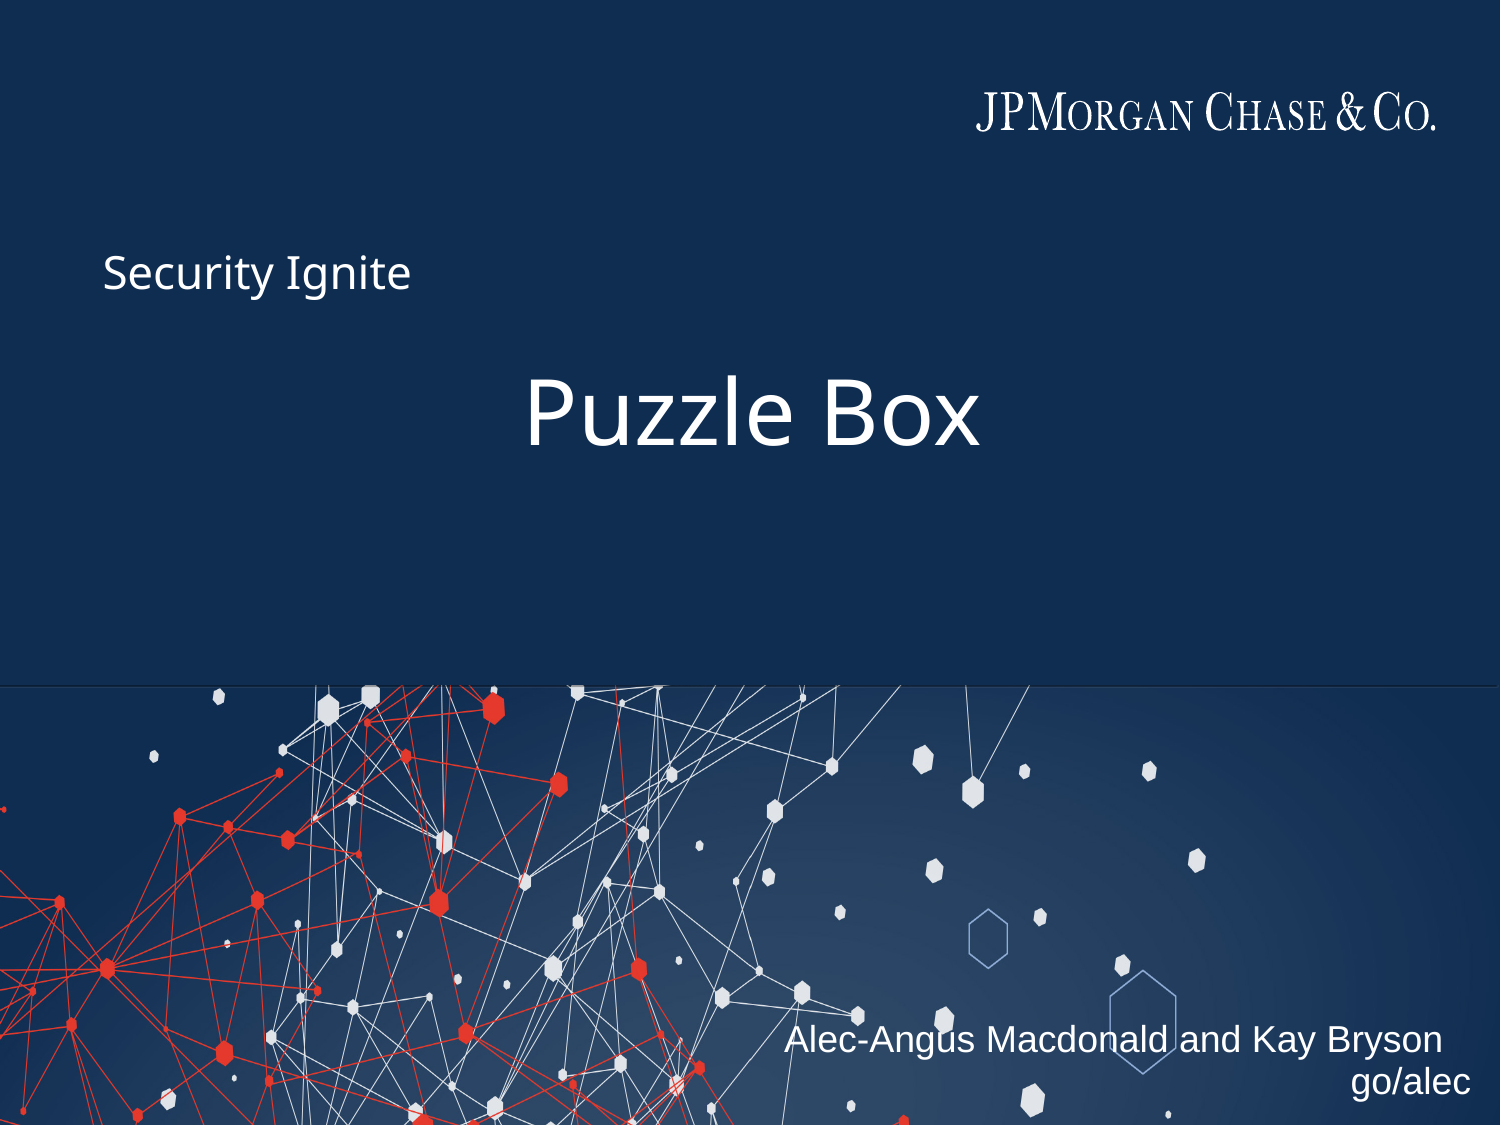

Security Ignite
Puzzle Box
Alec-Angus Macdonald and Kay Bryson
go/alec